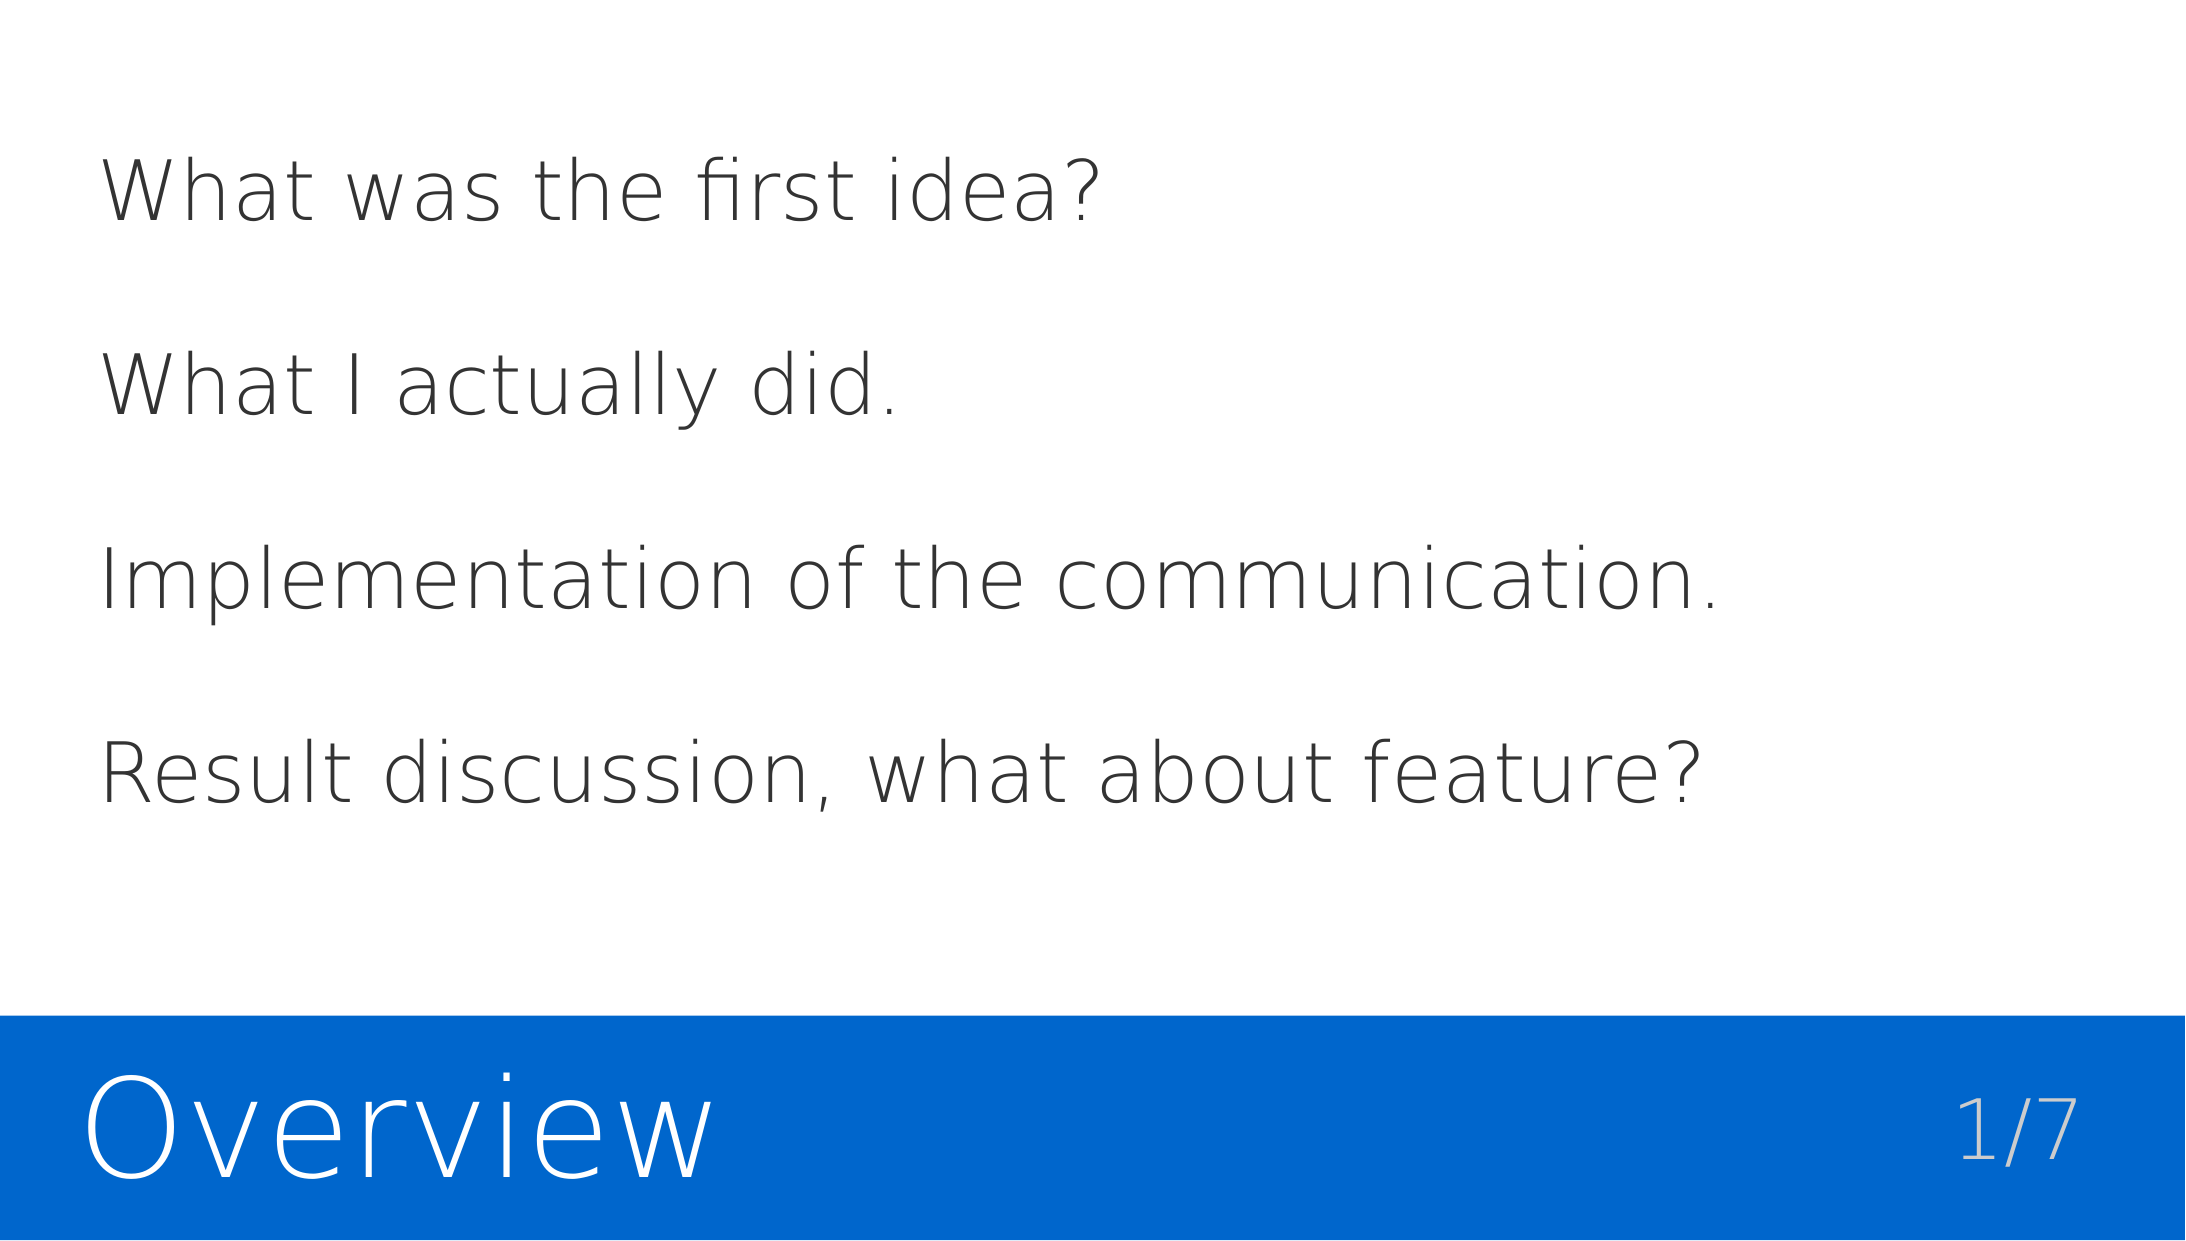

What was the first idea?
What I actually did.
Implementation of the communication.
Result discussion, what about feature?
Overview
1/7